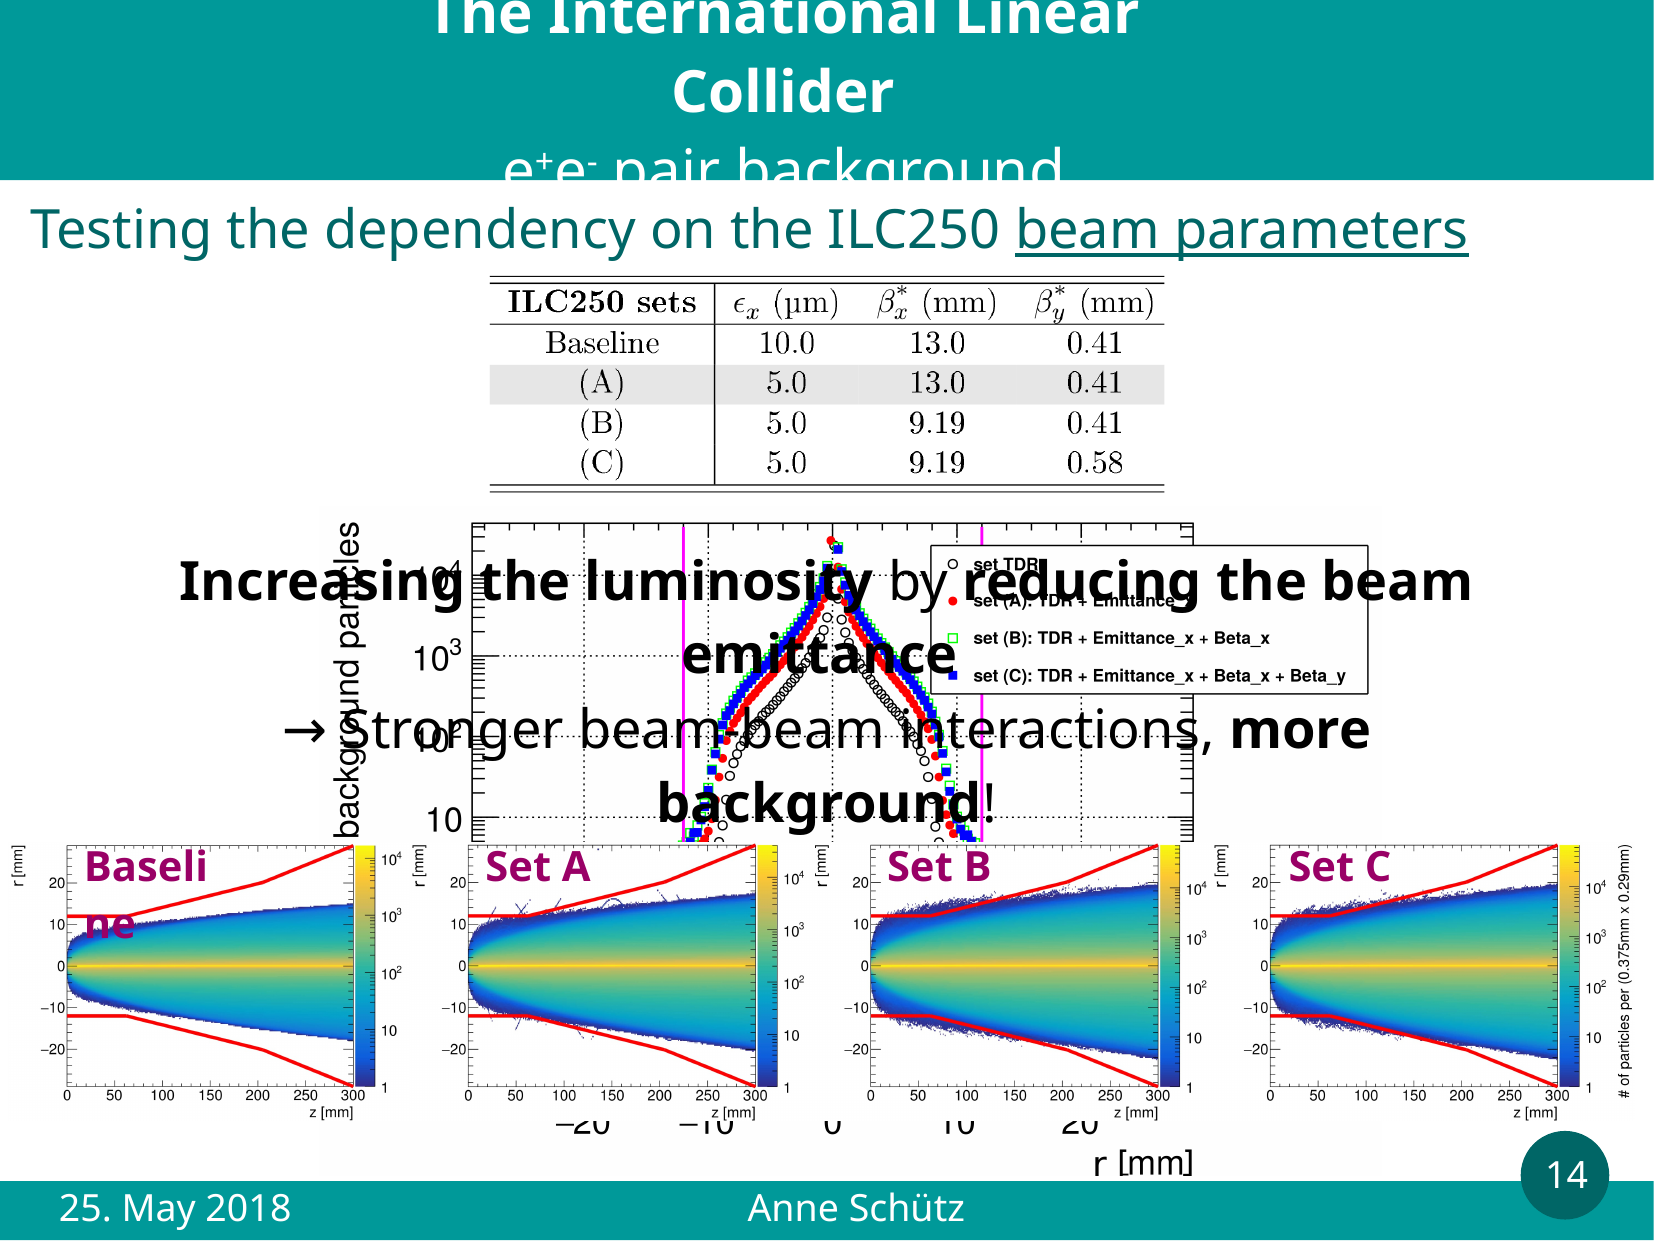

# The International Linear Collider e+e- pair background
Testing the dependency on the ILC250 beam parameters
Increasing the luminosity by reducing the beam emittance
→ Stronger beam-beam interactions, more background!
Baseline
Set A
Set B
Set C